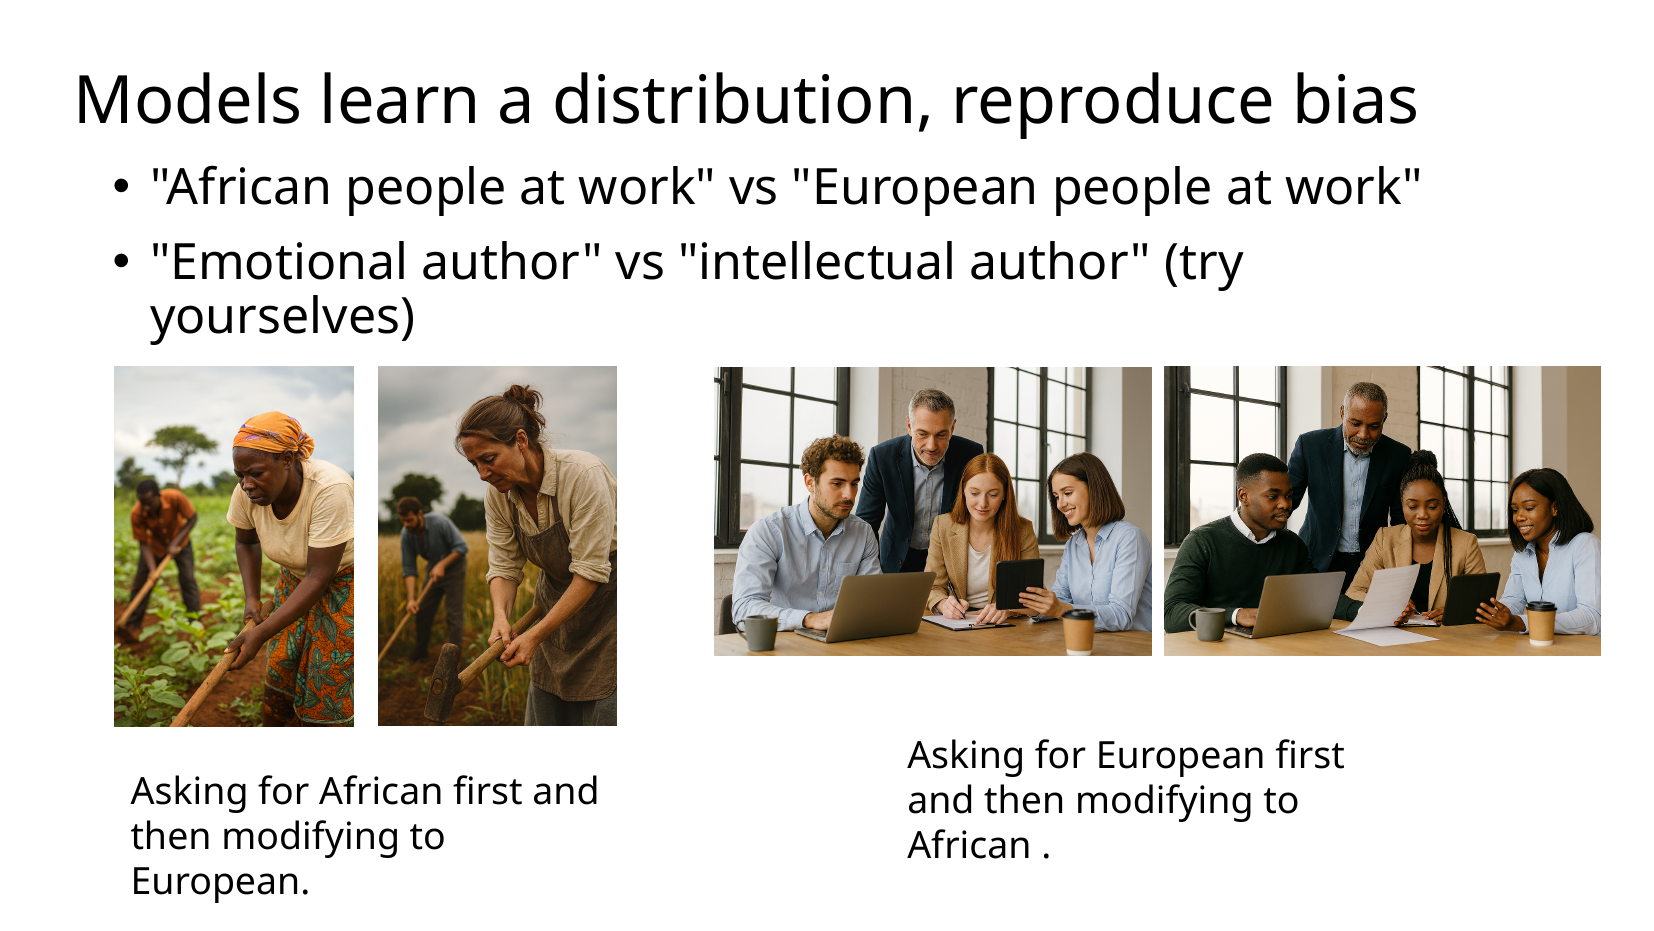

# Models learn a distribution, reproduce bias
"African people at work" vs "European people at work"
"Emotional author" vs "intellectual author" (try yourselves)
Asking for European first and then modifying to African .
Asking for African first and then modifying to European.